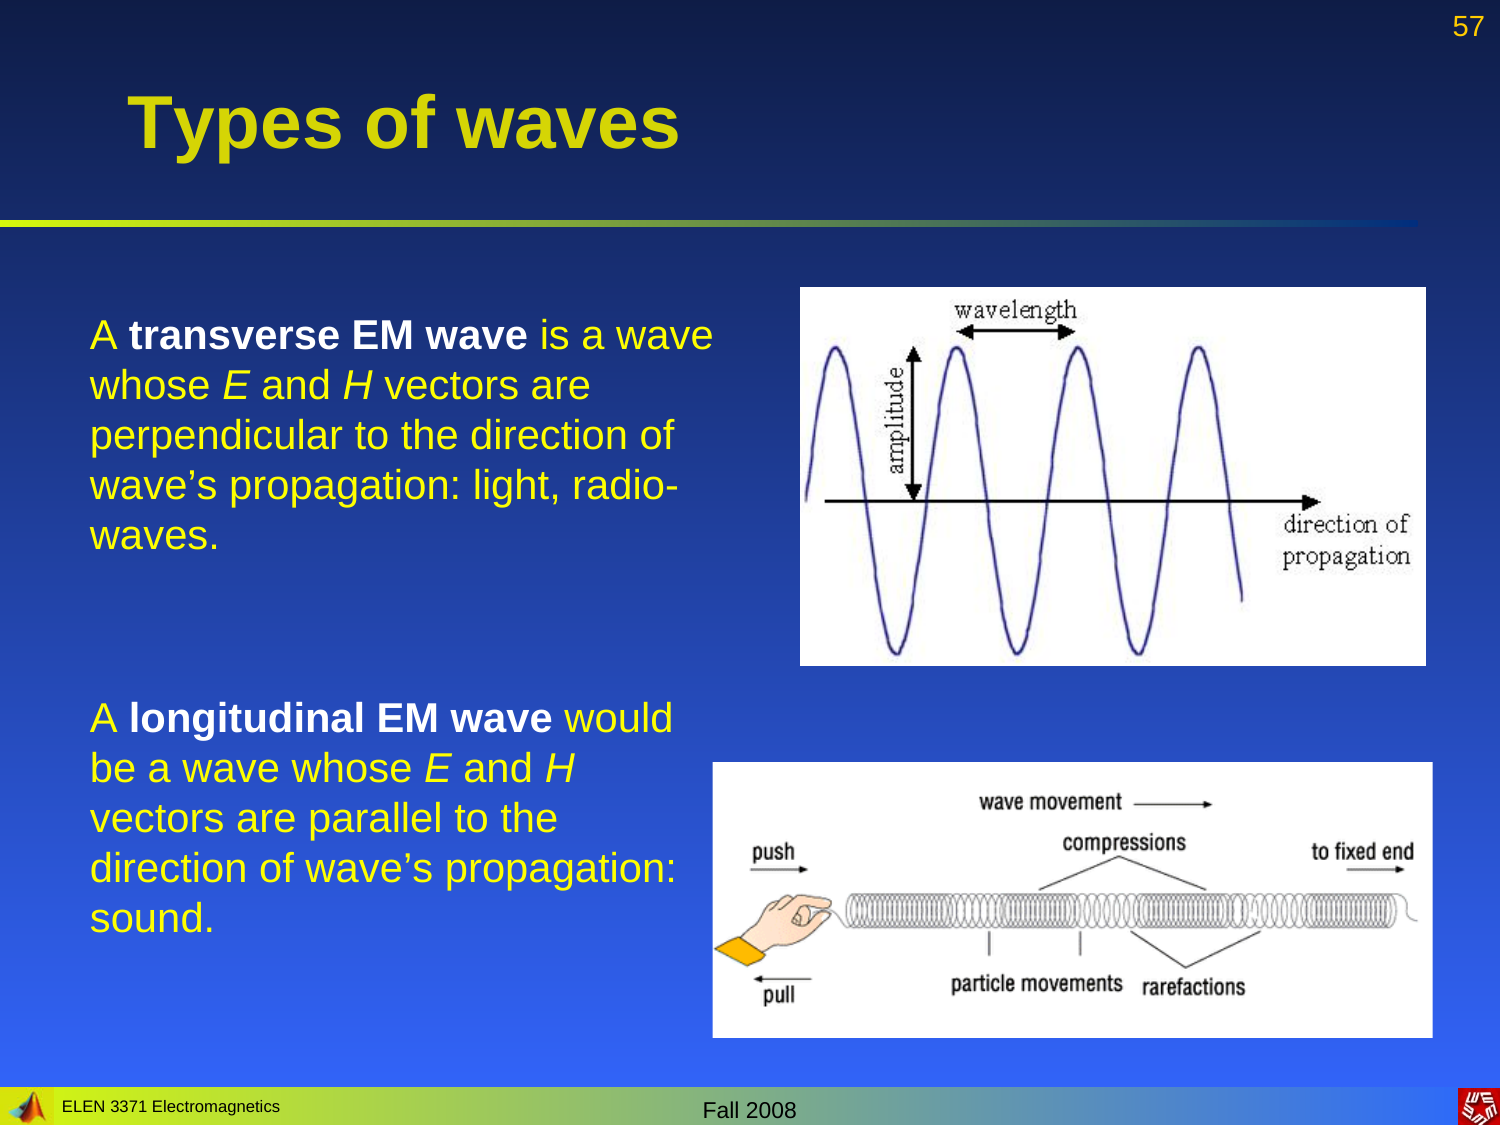

# Types of waves
A transverse EM wave is a wave whose E and H vectors are perpendicular to the direction of wave’s propagation: light, radio-waves.
A longitudinal EM wave would be a wave whose E and H vectors are parallel to the direction of wave’s propagation: sound.